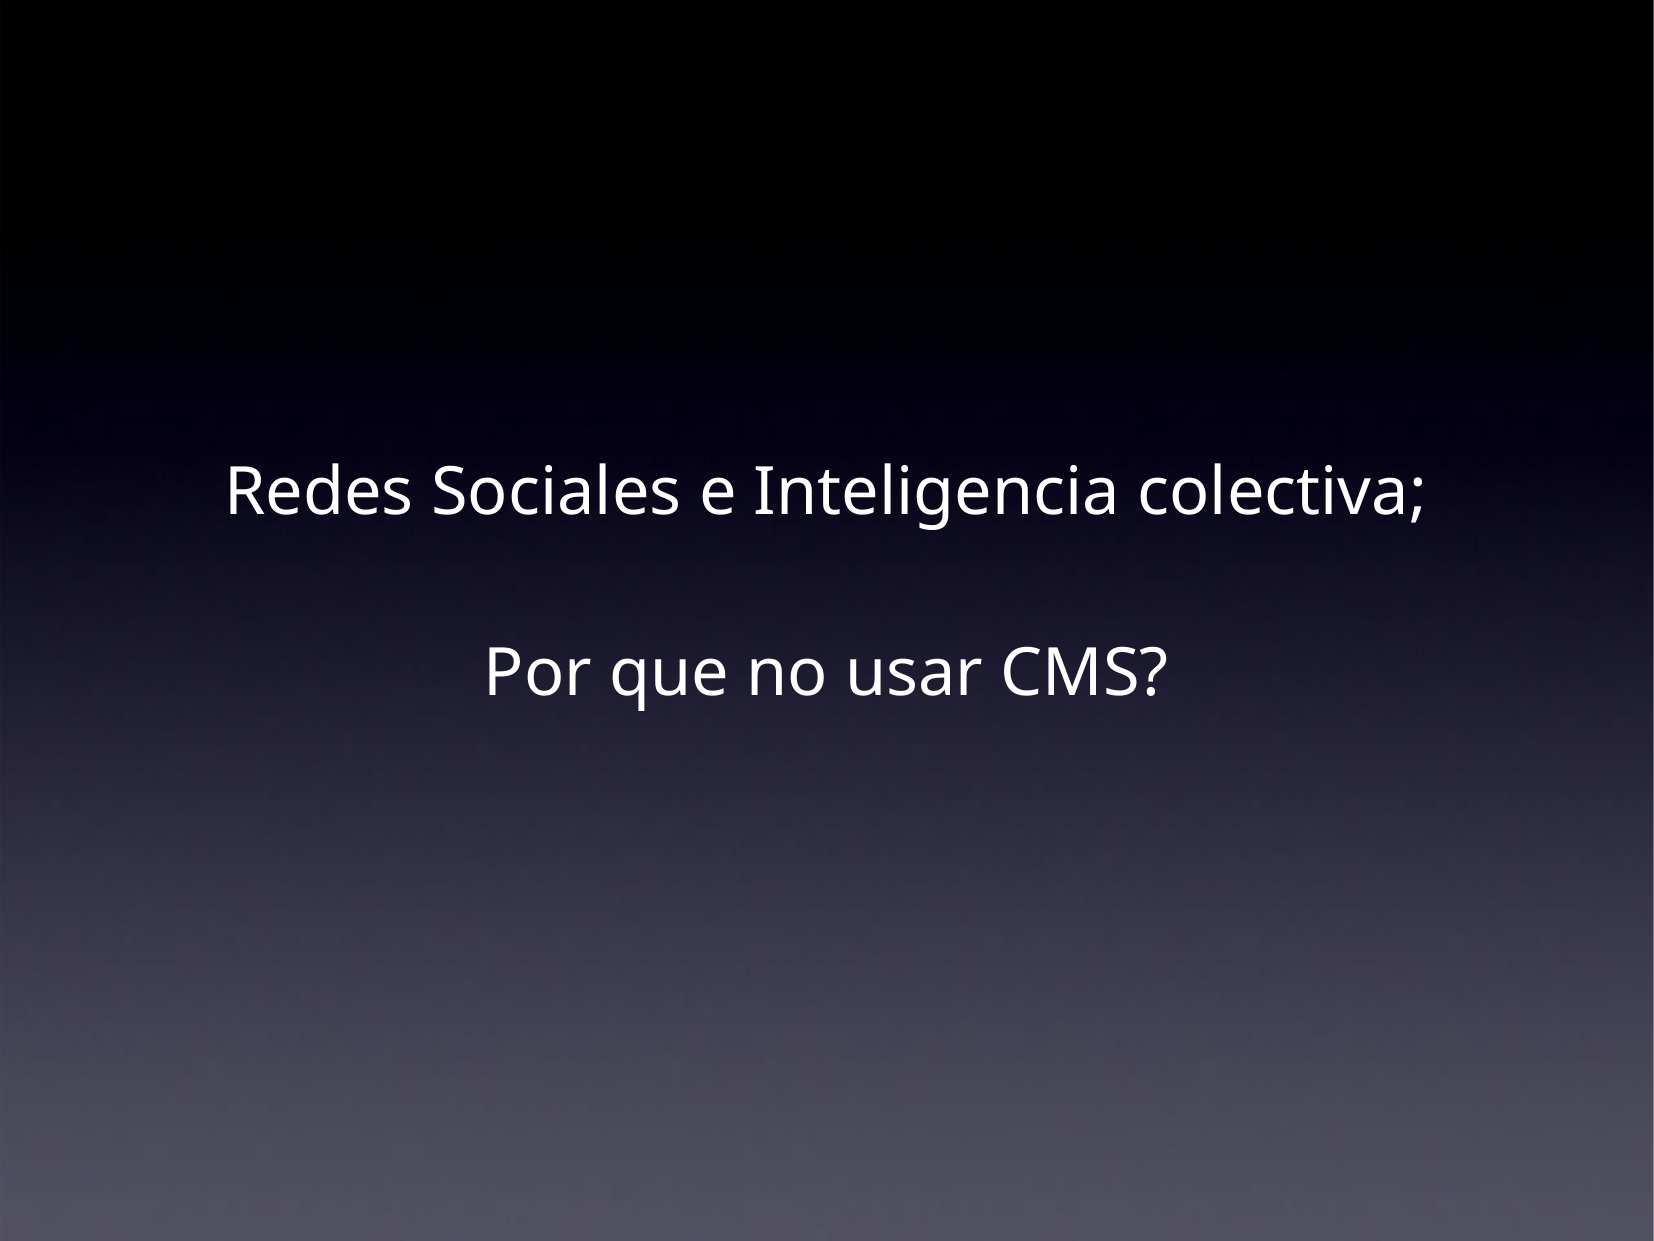

# Redes Sociales e Inteligencia colectiva;
Por que no usar CMS?